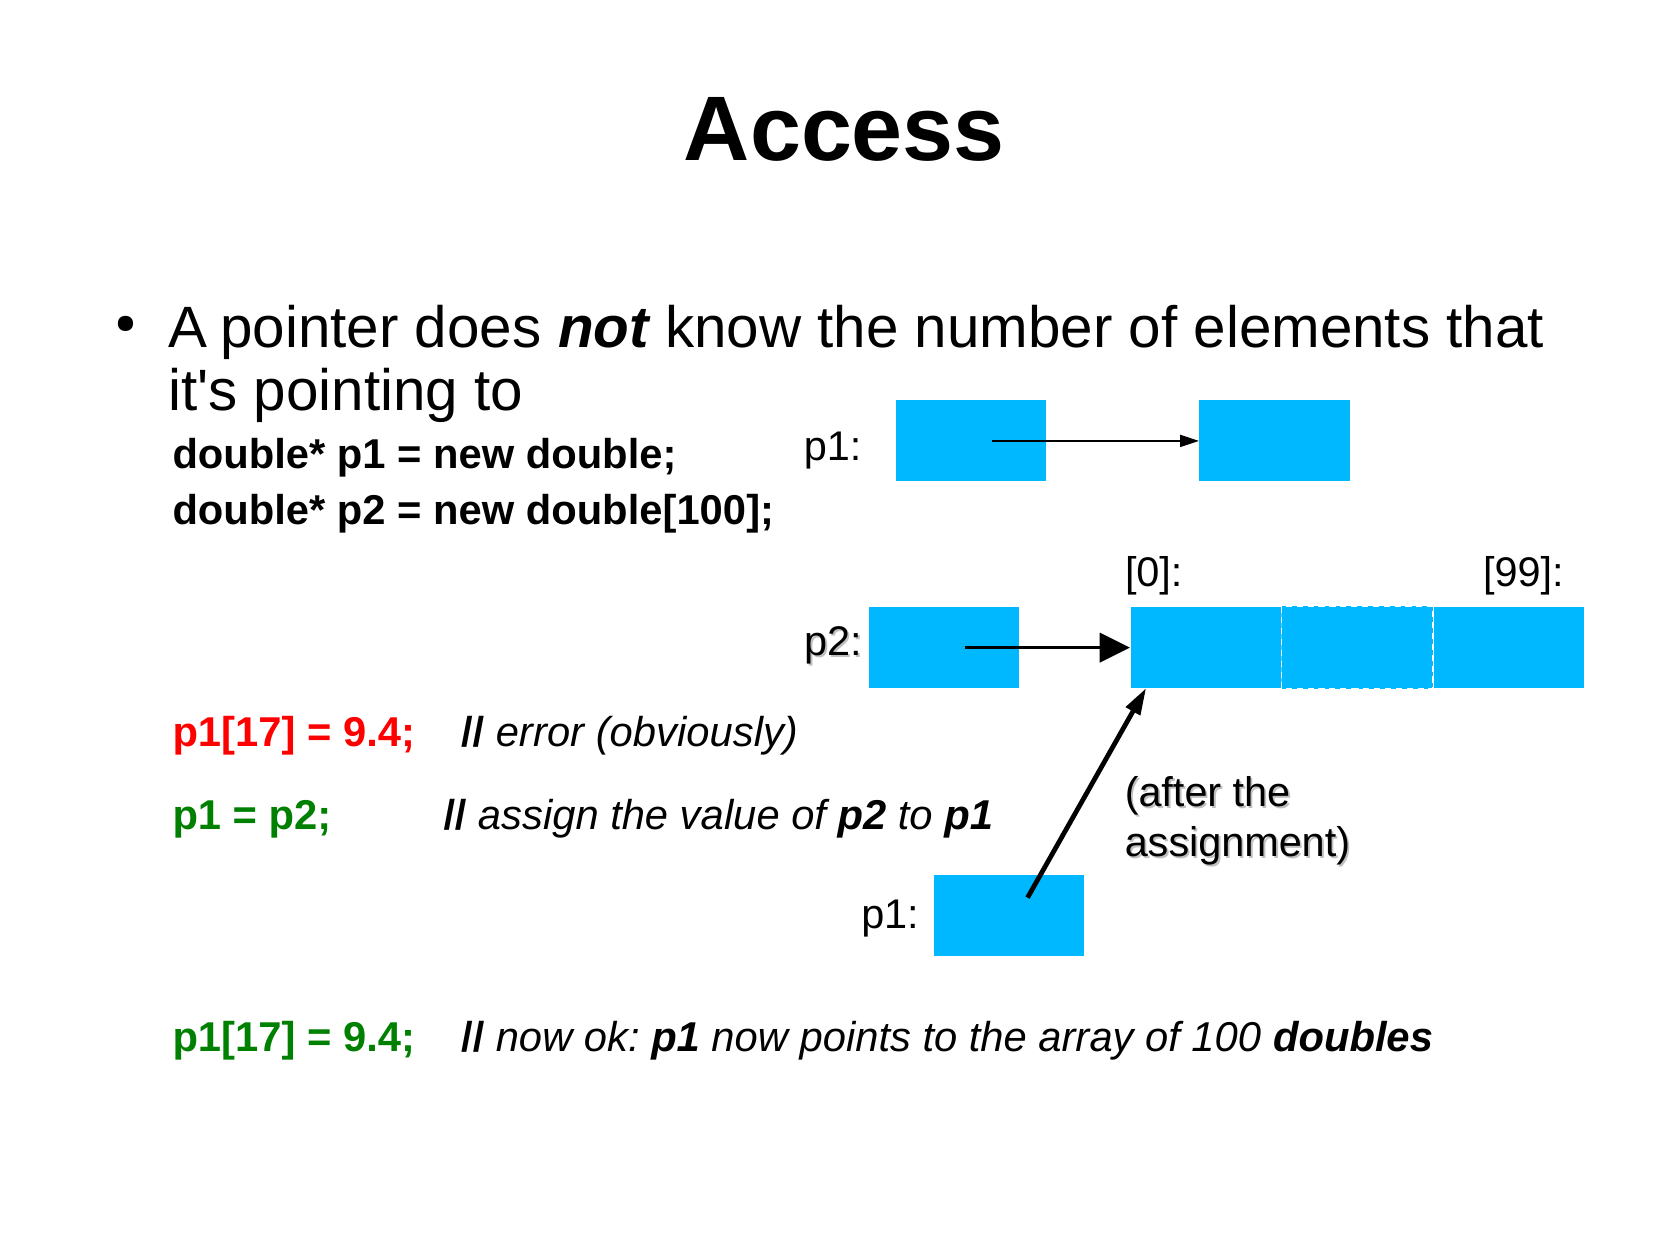

# Access
A pointer does not know the number of elements that it's pointing to
double* p1 = new double;
double* p2 = new double[100];
p1[17] = 9.4; // error (obviously)
p1 = p2; 	 // assign the value of p2 to p1
p1[17] = 9.4; // now ok: p1 now points to the array of 100 doubles
p1:
[0]:
[99]:
p2:
(after the assignment)
p1: